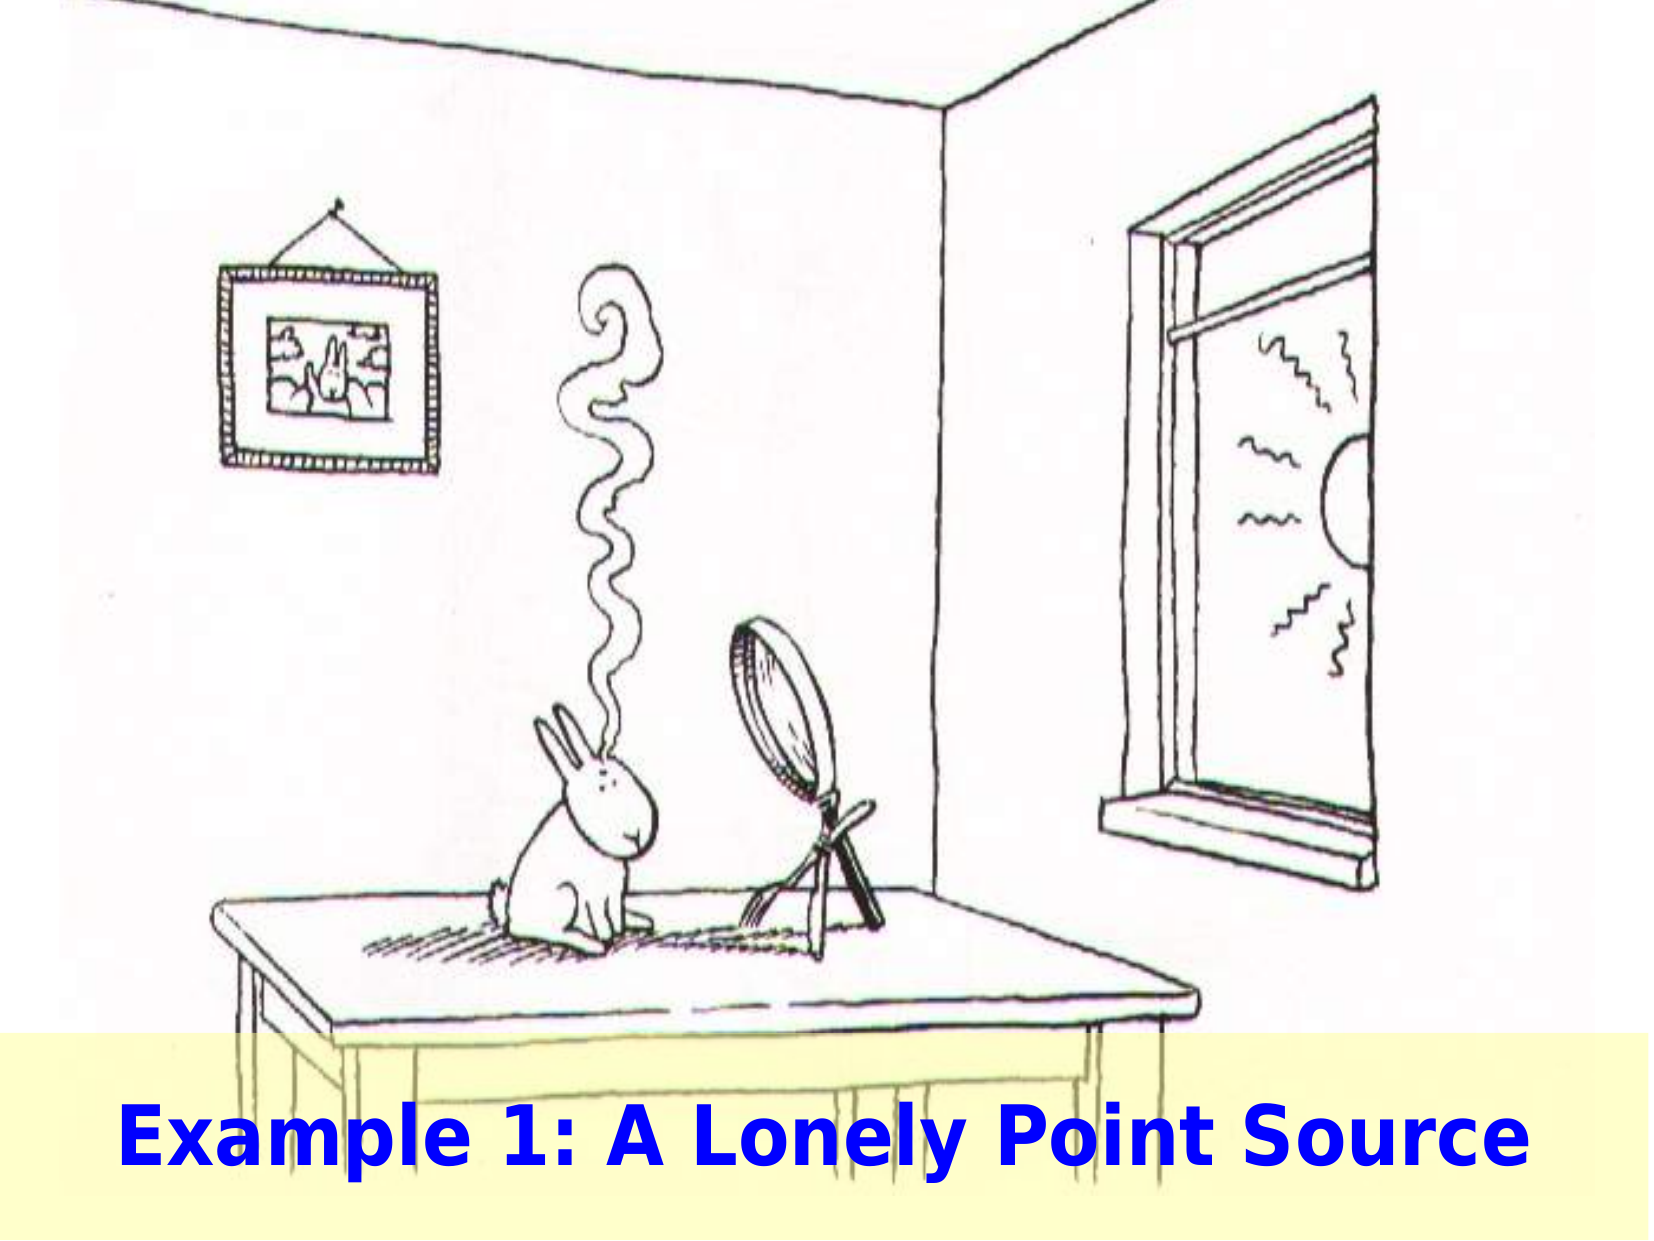

# Example 1: A Lonely Point Source
MeqTrees -- 3rd MCCT SKADS Training School, Paris